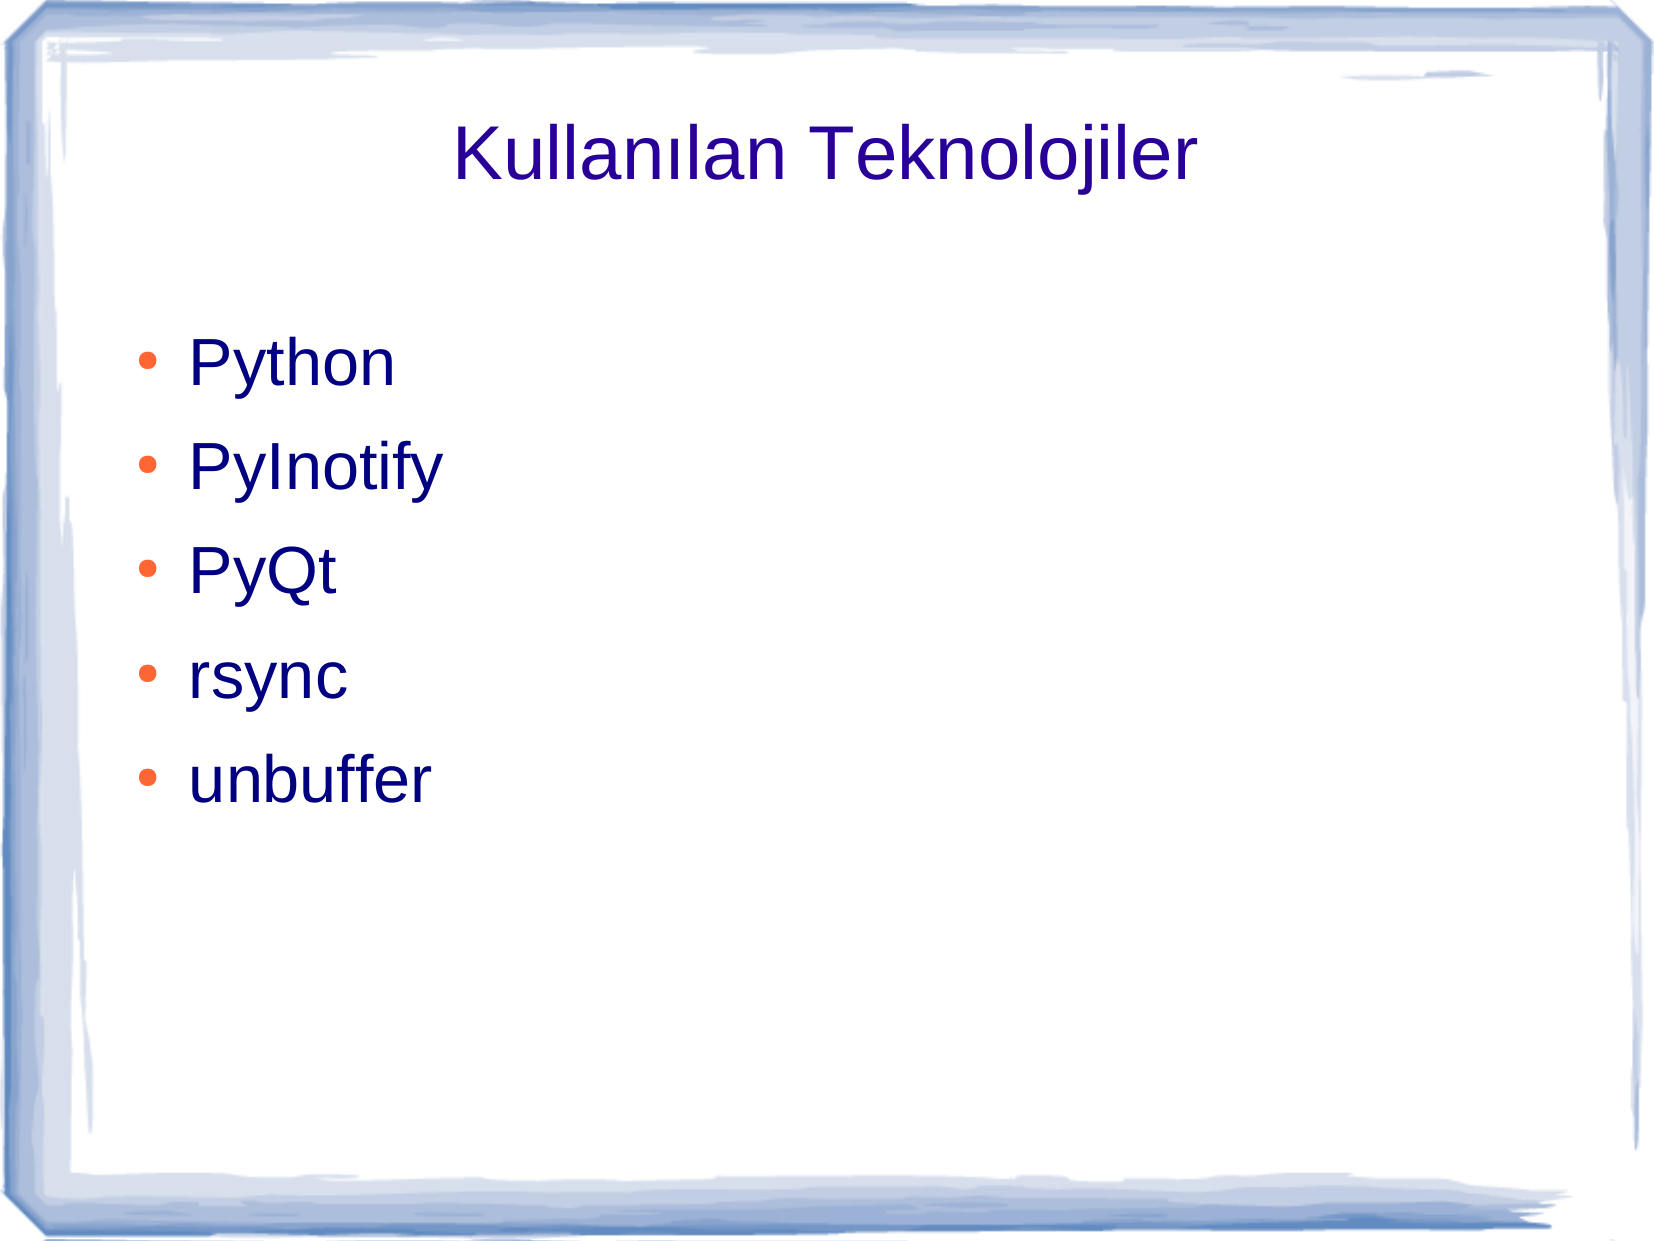

# Kullanılan Teknolojiler
Python
PyInotify
PyQt
rsync
unbuffer